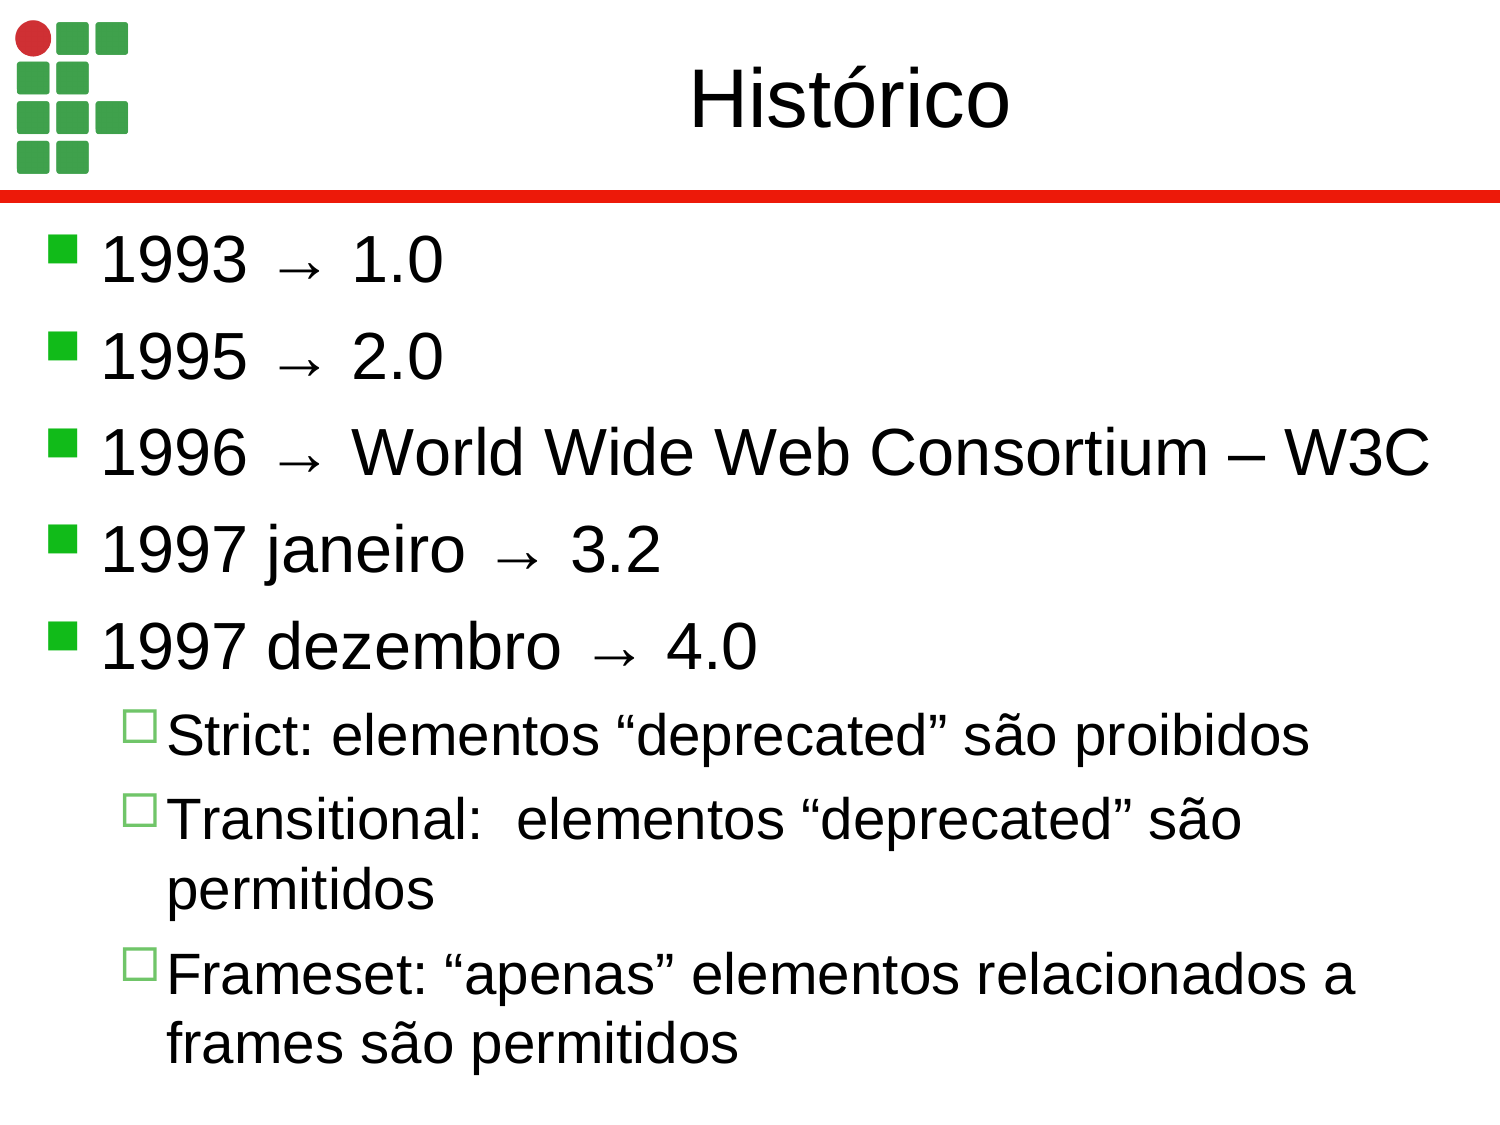

# Histórico
1993 → 1.0
1995 → 2.0
1996 → World Wide Web Consortium – W3C
1997 janeiro → 3.2
1997 dezembro → 4.0
Strict: elementos “deprecated” são proibidos
Transitional: elementos “deprecated” são permitidos
Frameset: “apenas” elementos relacionados a frames são permitidos